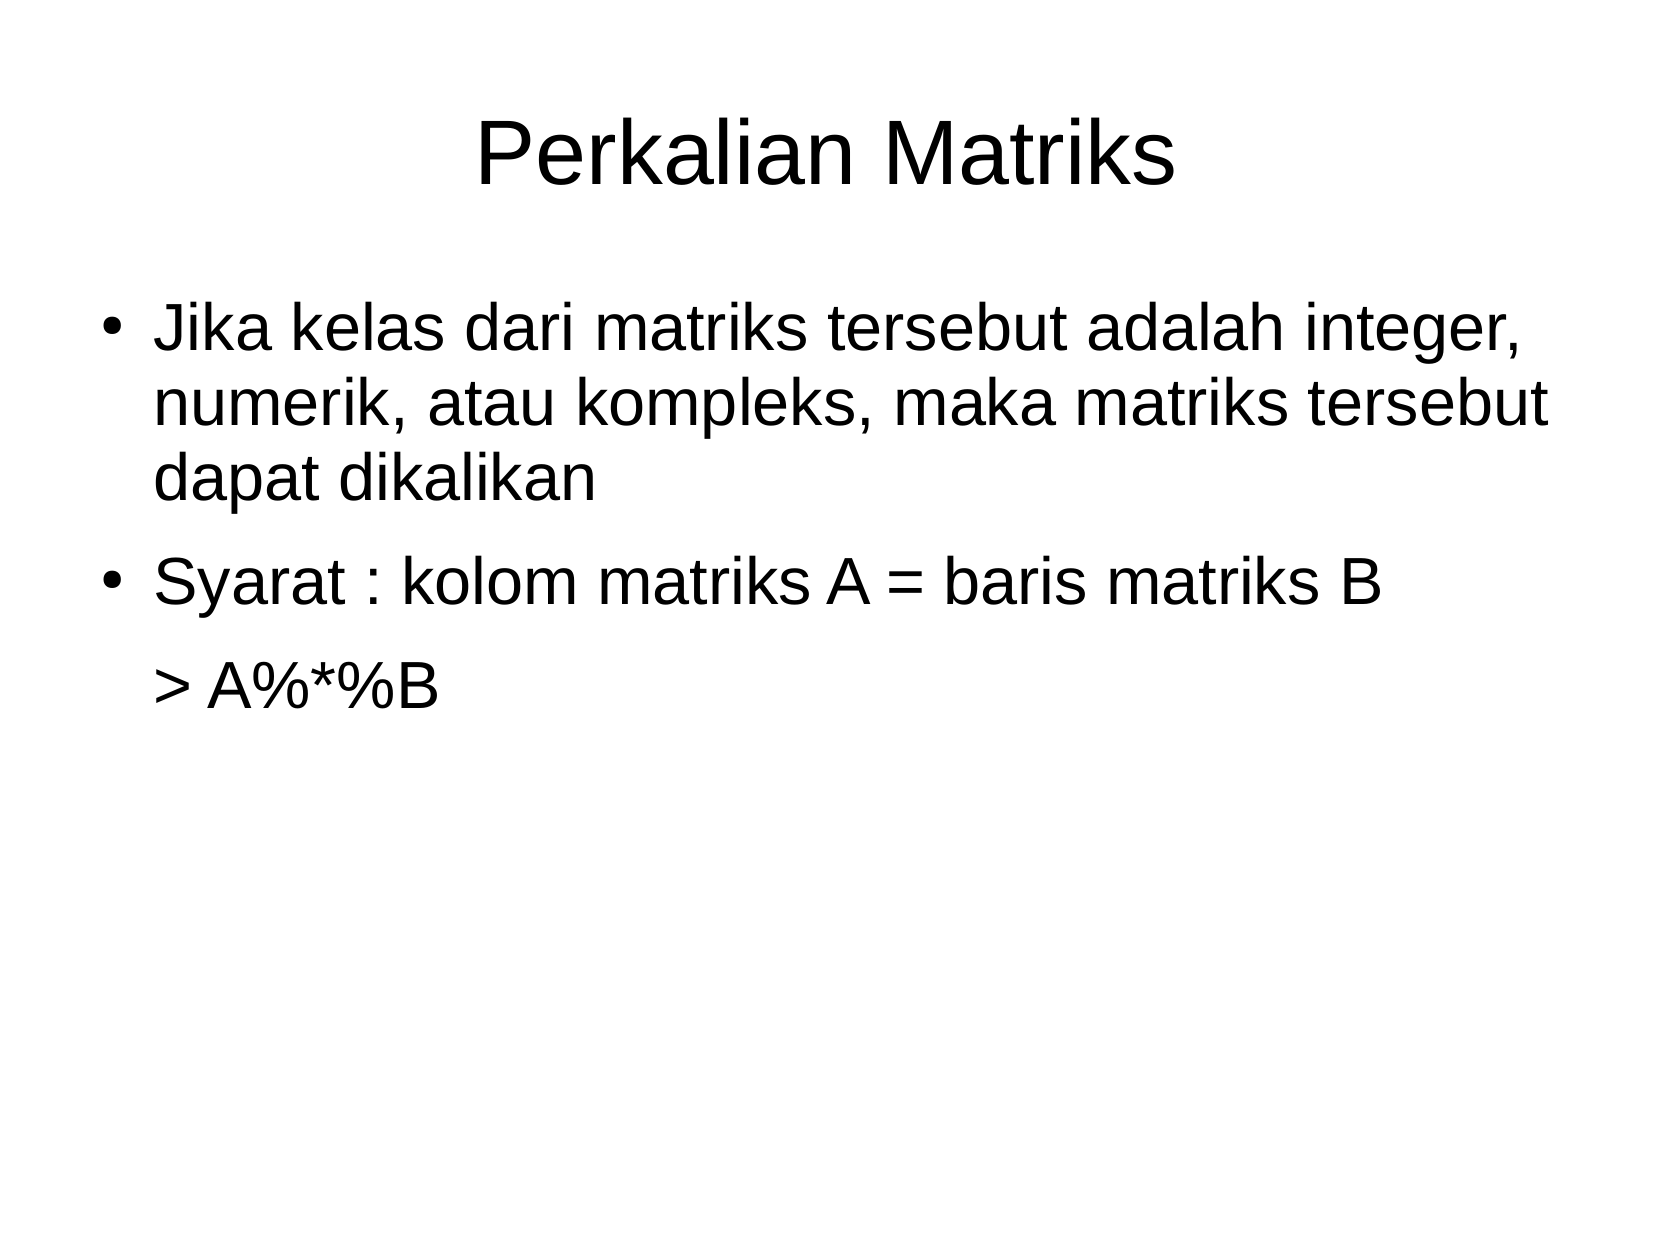

# Perkalian Matriks
Jika kelas dari matriks tersebut adalah integer, numerik, atau kompleks, maka matriks tersebut dapat dikalikan
Syarat : kolom matriks A = baris matriks B
> A%*%B